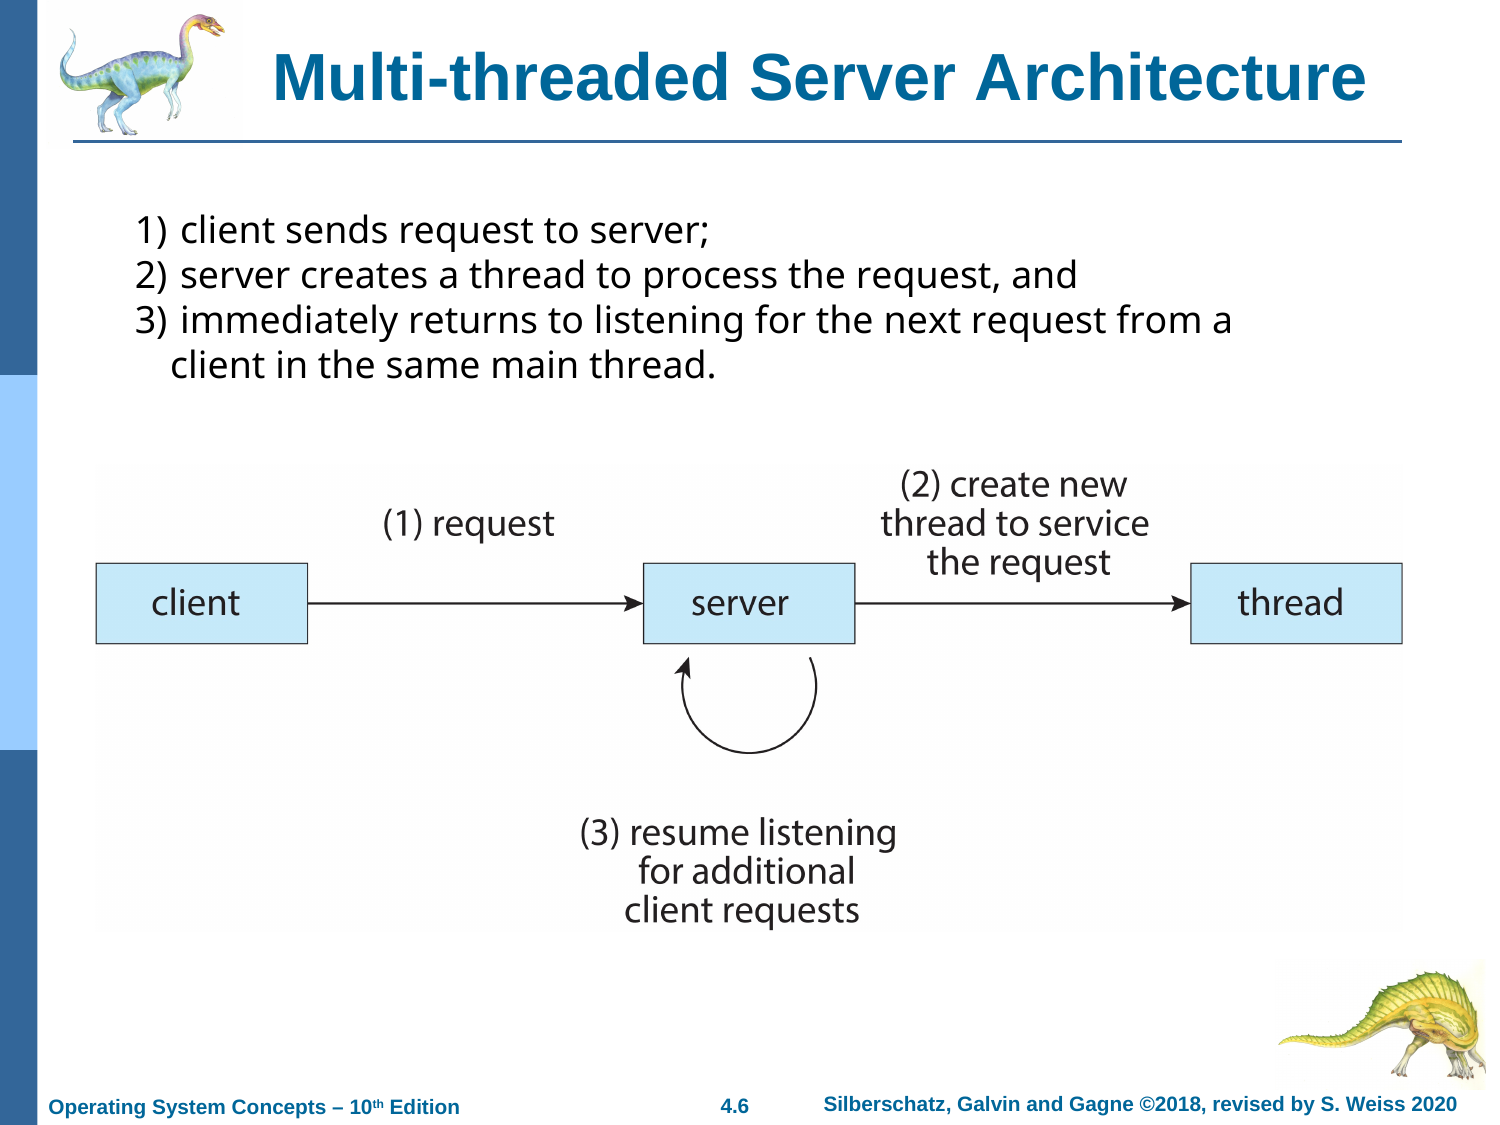

# Multi-threaded Server Architecture
 client sends request to server;
 server creates a thread to process the request, and
 immediately returns to listening for the next request from a client in the same main thread.